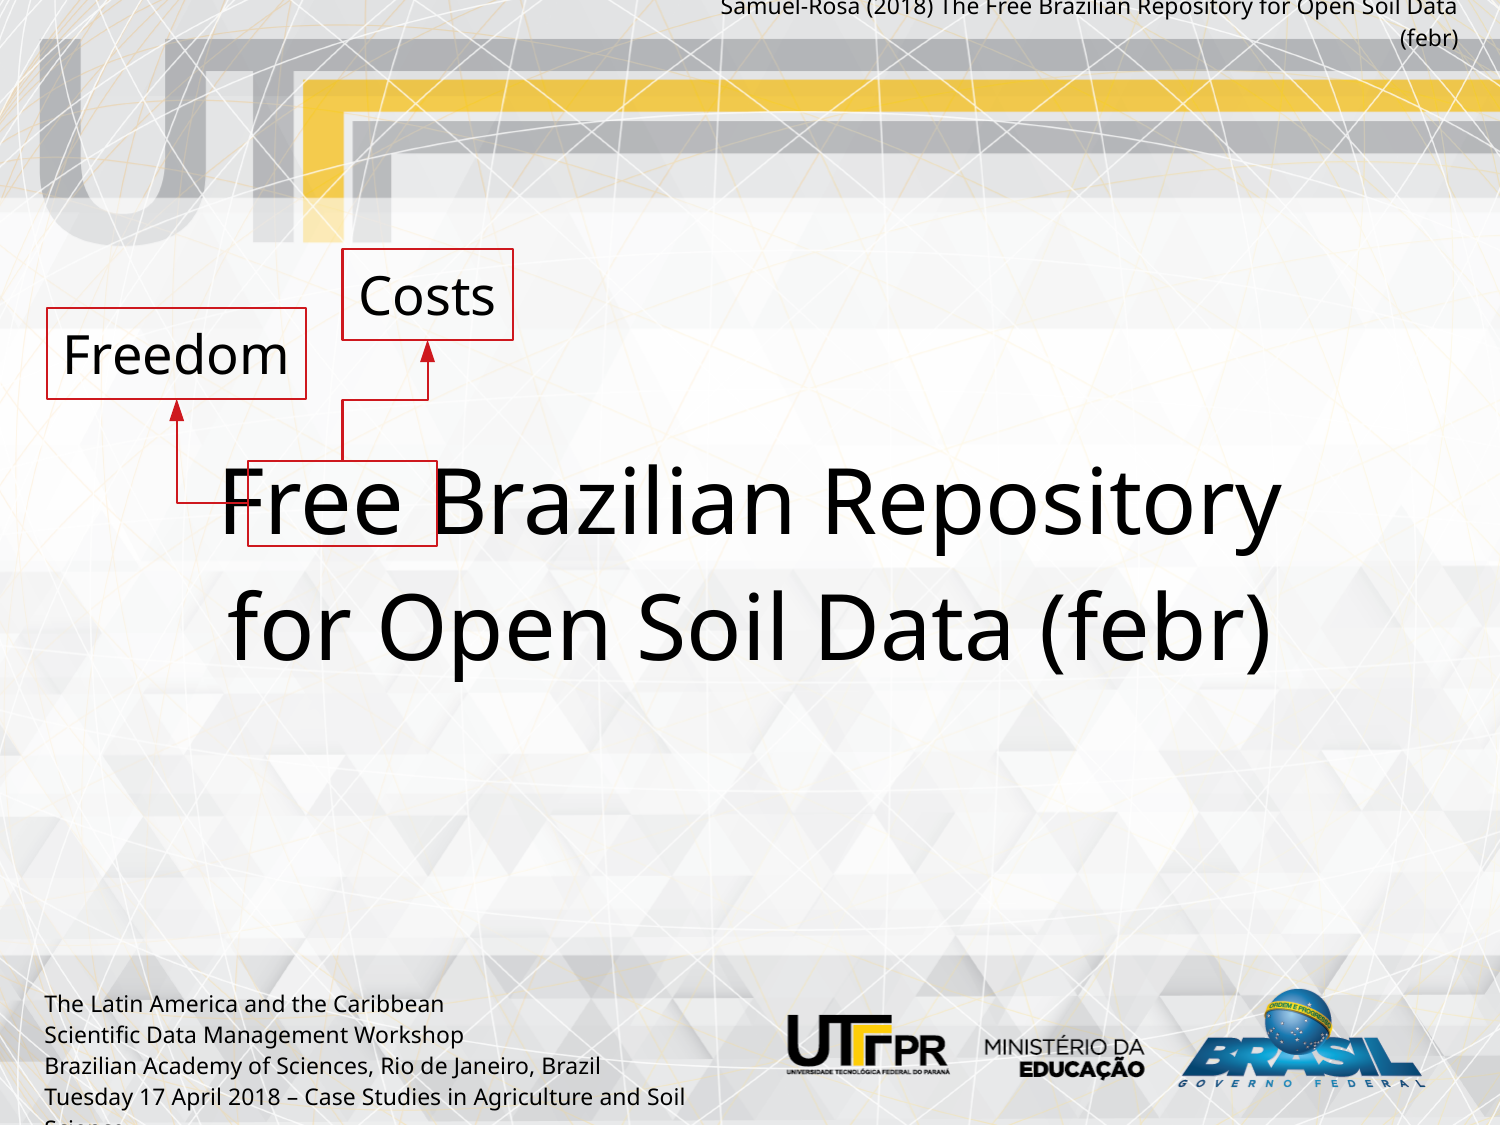

Samuel-Rosa (2018) The Free Brazilian Repository for Open Soil Data (febr)
Costs
Freedom
Free Brazilian Repository
for Open Soil Data (febr)
The Latin America and the Caribbean
Scientific Data Management Workshop
Brazilian Academy of Sciences, Rio de Janeiro, Brazil
Tuesday 17 April 2018 – Case Studies in Agriculture and Soil Science